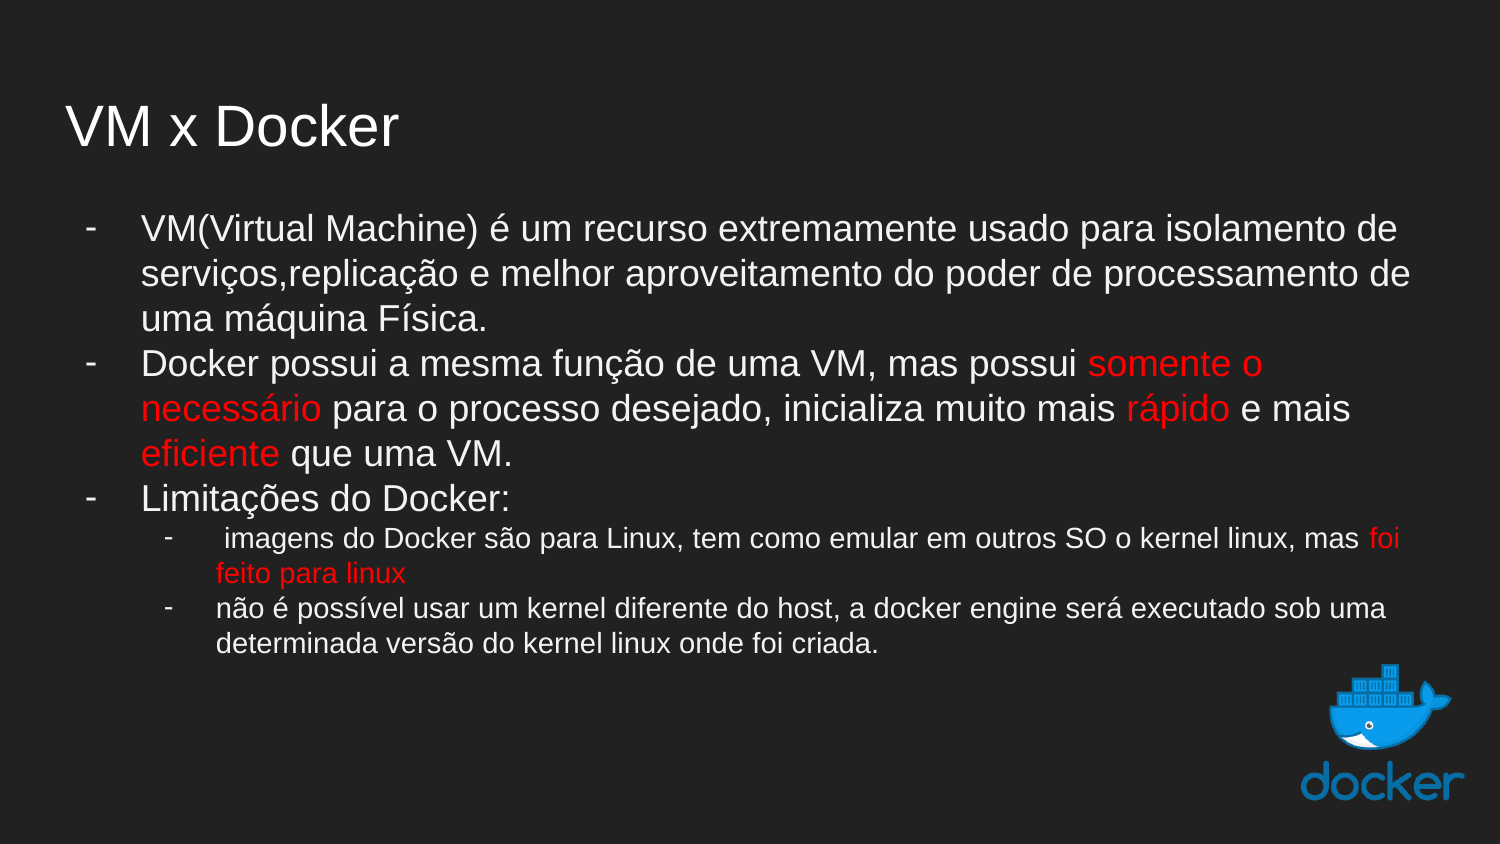

VM x Docker
VM(Virtual Machine) é um recurso extremamente usado para isolamento de serviços,replicação e melhor aproveitamento do poder de processamento de uma máquina Física.
Docker possui a mesma função de uma VM, mas possui somente o necessário para o processo desejado, inicializa muito mais rápido e mais eficiente que uma VM.
Limitações do Docker:
 imagens do Docker são para Linux, tem como emular em outros SO o kernel linux, mas foi feito para linux
não é possível usar um kernel diferente do host, a docker engine será executado sob uma determinada versão do kernel linux onde foi criada.